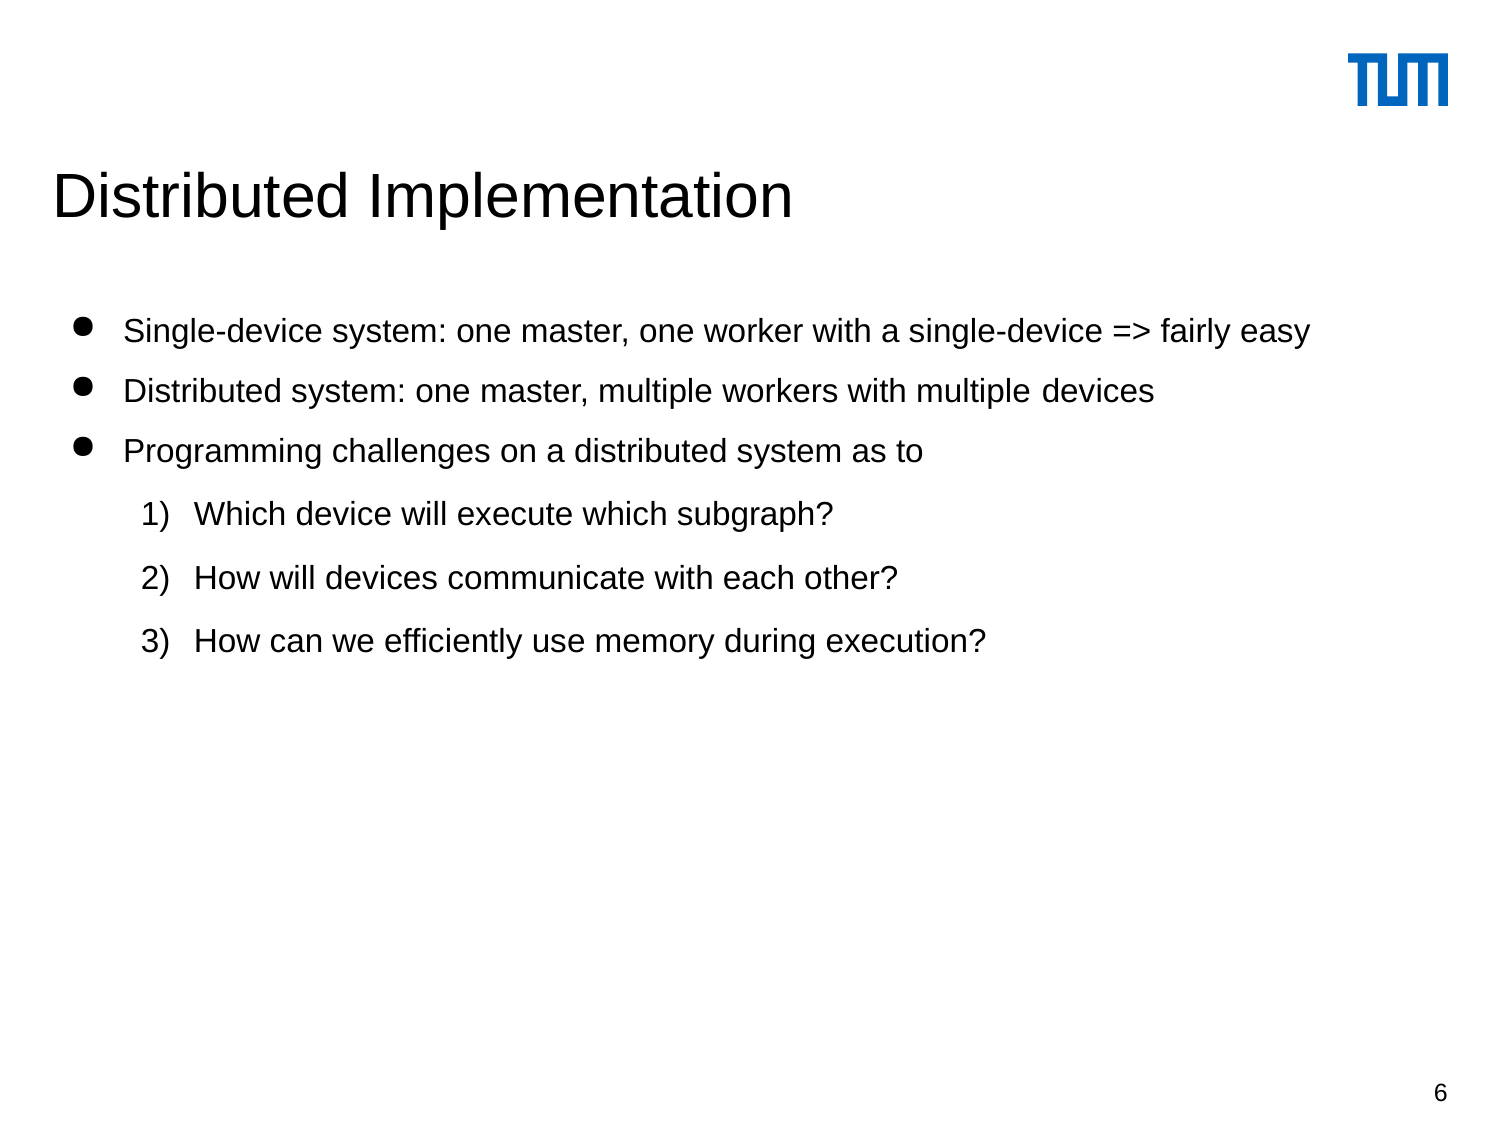

Distributed Implementation
# Single-device system: one master, one worker with a single-device => fairly easy
Distributed system: one master, multiple workers with multiple devices
Programming challenges on a distributed system as to
Which device will execute which subgraph?
How will devices communicate with each other?
How can we efficiently use memory during execution?
Dr. rer. nat. Erika Mustermann (TUM) | kann beliebig erweitert werden | Infos mit Strich trennen
6